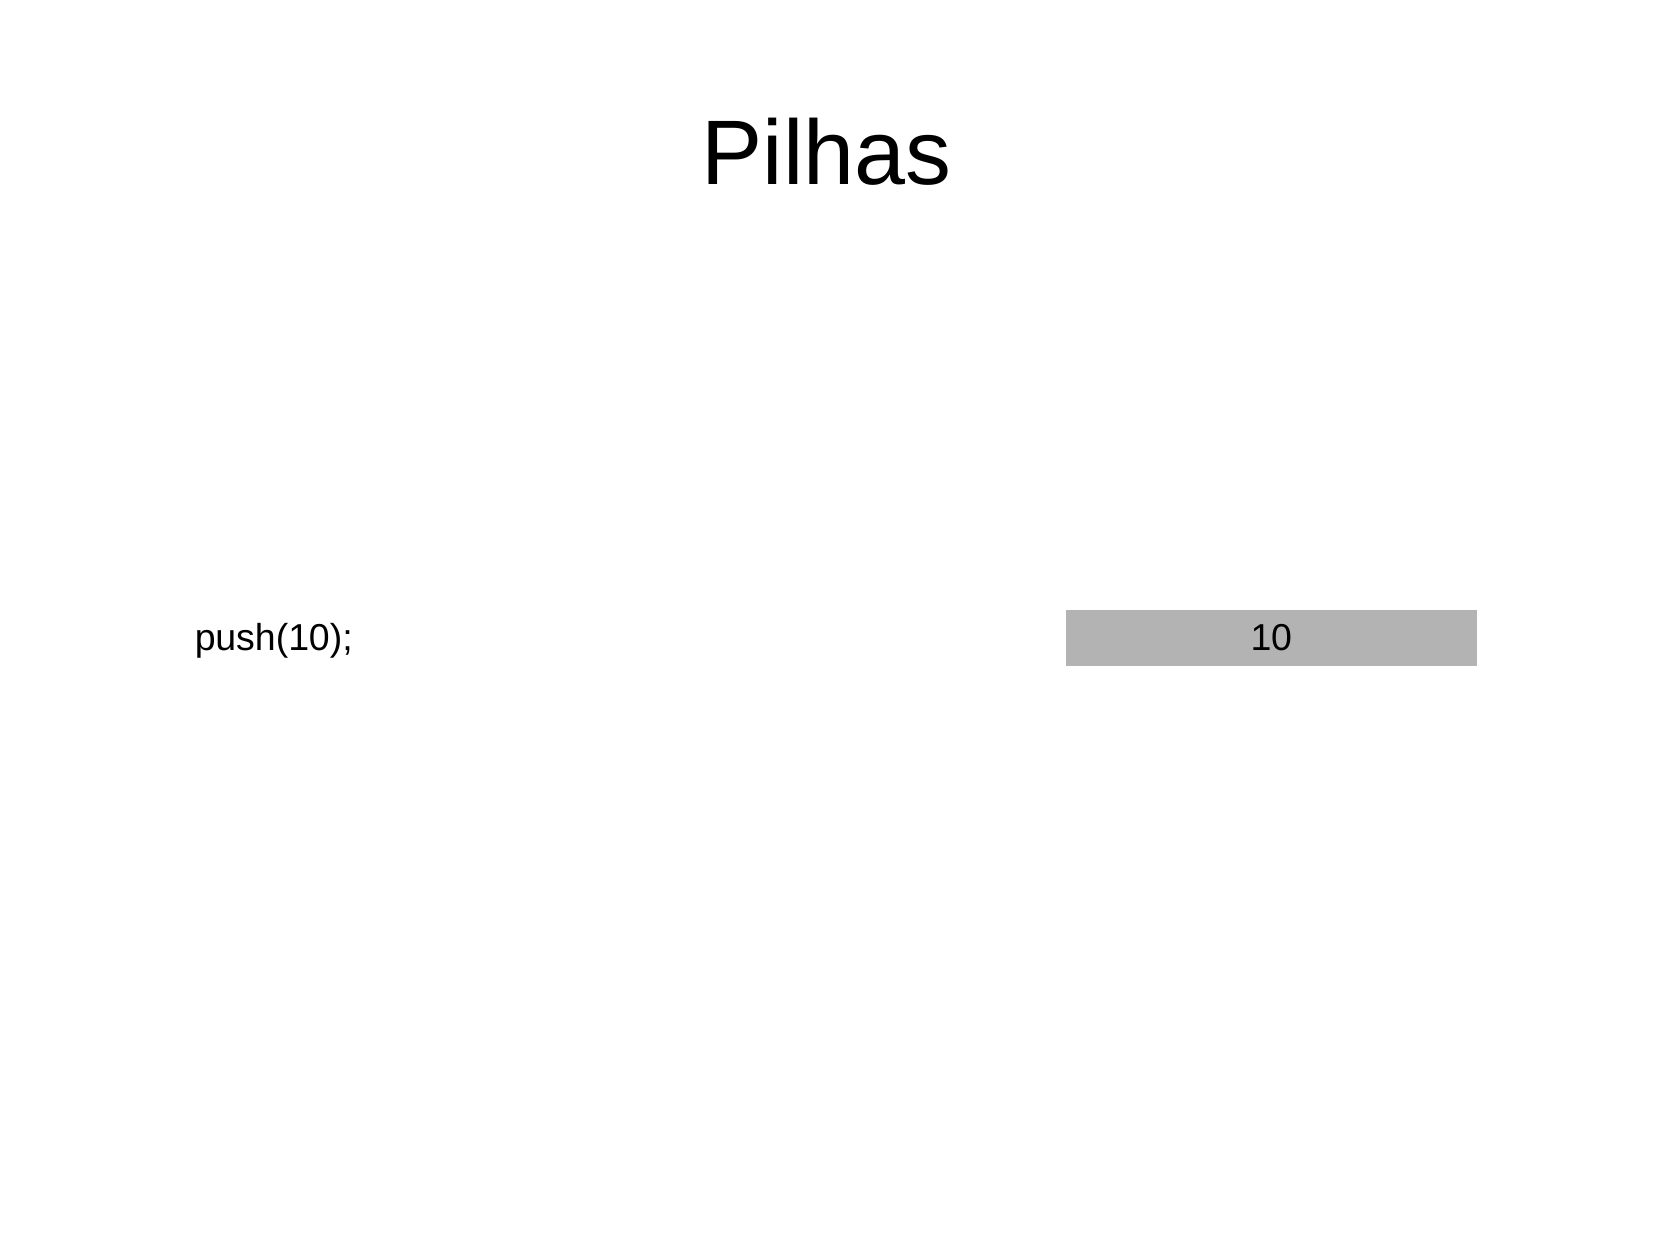

# Pilhas
| 10 |
| --- |
push(10);